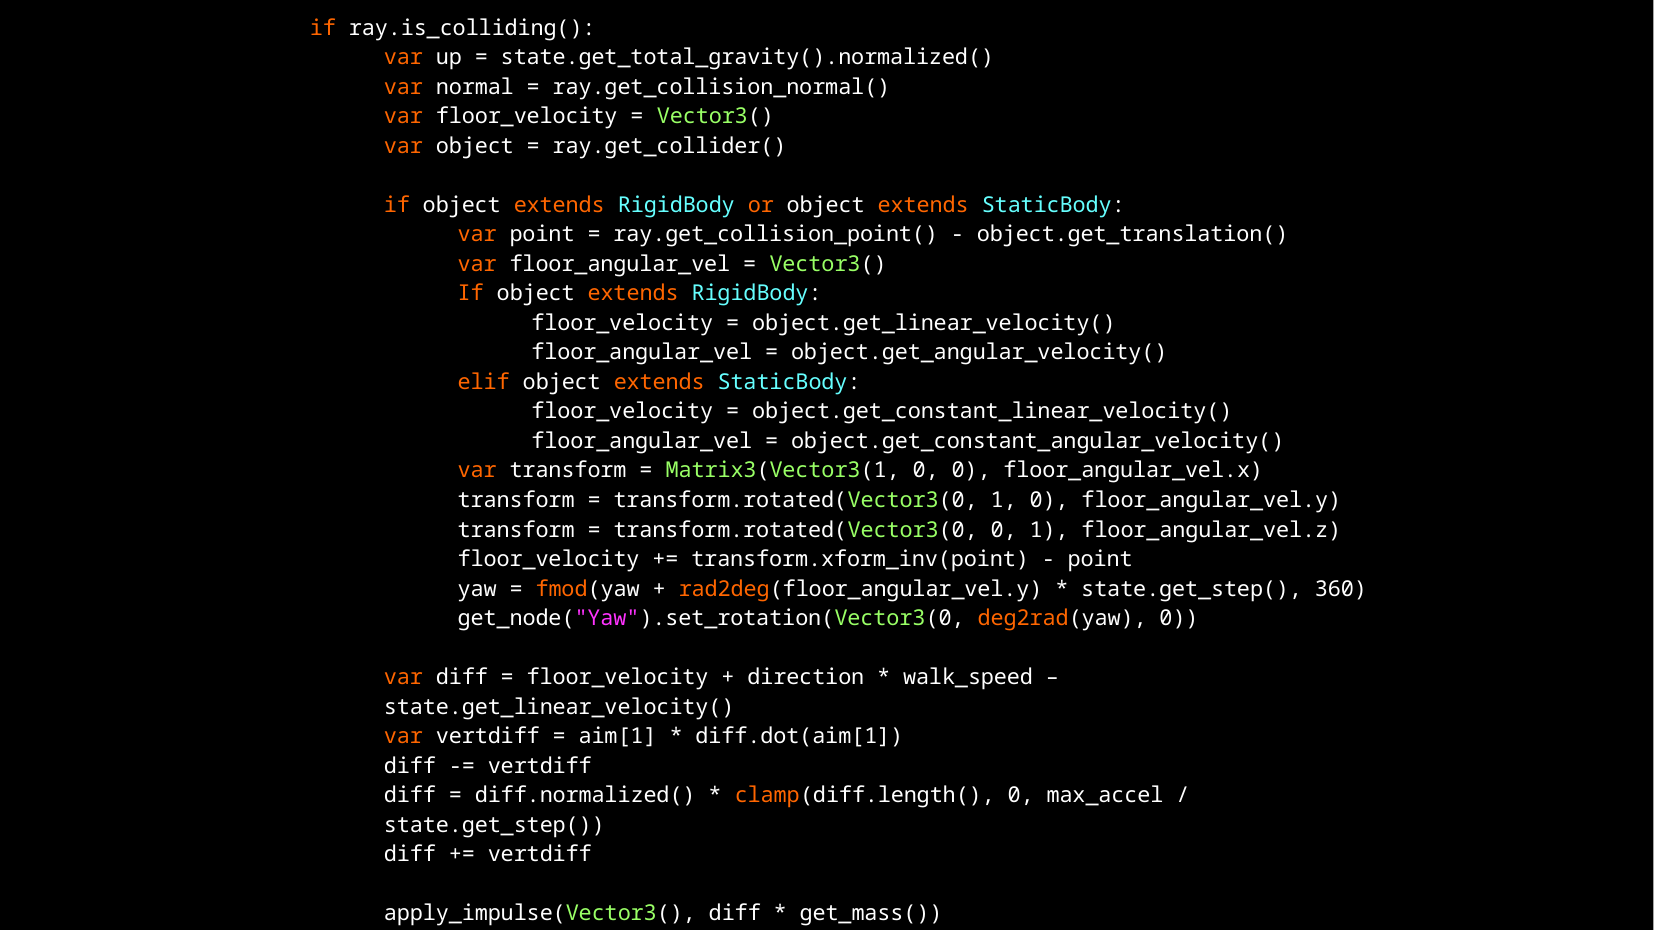

if ray.is_colliding():
		var up = state.get_total_gravity().normalized()
		var normal = ray.get_collision_normal()
		var floor_velocity = Vector3()
		var object = ray.get_collider()
		if object extends RigidBody or object extends StaticBody:
			var point = ray.get_collision_point() - object.get_translation()
			var floor_angular_vel = Vector3()
			If object extends RigidBody:
				floor_velocity = object.get_linear_velocity()
				floor_angular_vel = object.get_angular_velocity()
			elif object extends StaticBody:
				floor_velocity = object.get_constant_linear_velocity()
				floor_angular_vel = object.get_constant_angular_velocity()
			var transform = Matrix3(Vector3(1, 0, 0), floor_angular_vel.x)
			transform = transform.rotated(Vector3(0, 1, 0), floor_angular_vel.y)
			transform = transform.rotated(Vector3(0, 0, 1), floor_angular_vel.z)
			floor_velocity += transform.xform_inv(point) - point
			yaw = fmod(yaw + rad2deg(floor_angular_vel.y) * state.get_step(), 360)
			get_node("Yaw").set_rotation(Vector3(0, deg2rad(yaw), 0))
		var diff = floor_velocity + direction * walk_speed –
		state.get_linear_velocity()
		var vertdiff = aim[1] * diff.dot(aim[1])
		diff -= vertdiff
		diff = diff.normalized() * clamp(diff.length(), 0, max_accel /
		state.get_step())
		diff += vertdiff
		apply_impulse(Vector3(), diff * get_mass())